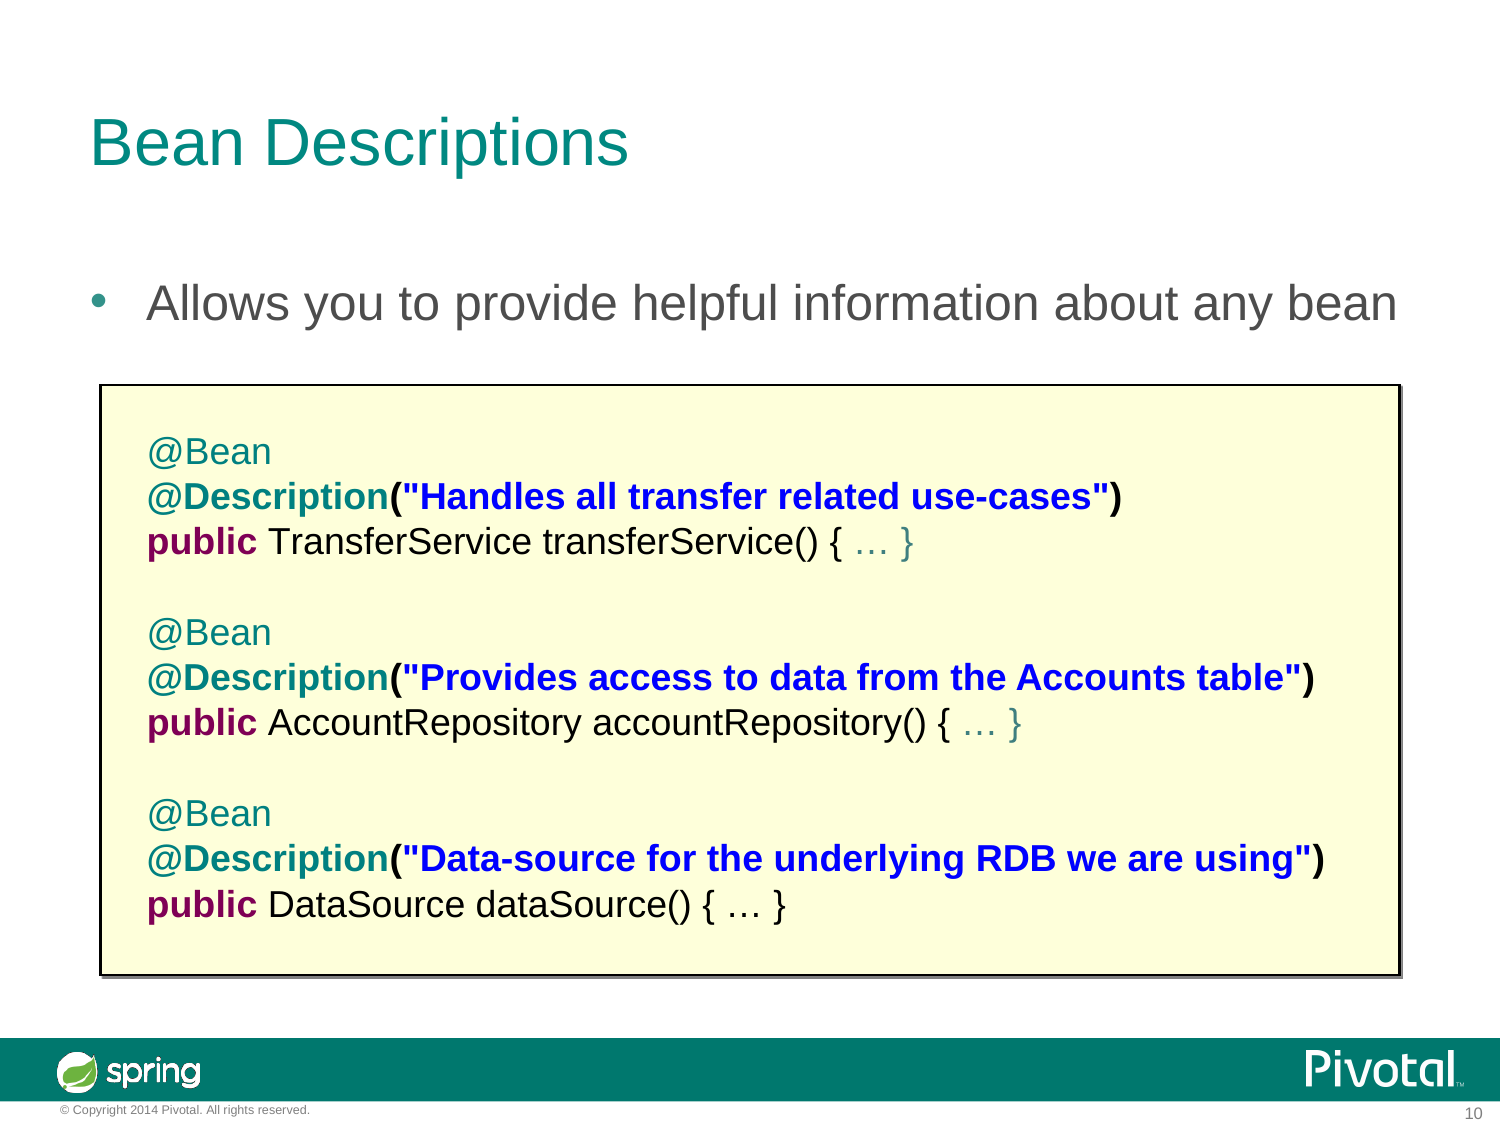

# Bean Descriptions
Allows you to provide helpful information about any bean
 @Bean
 @Description("Handles all transfer related use-cases")
 public TransferService transferService() { … }
 @Bean
 @Description("Provides access to data from the Accounts table")
 public AccountRepository accountRepository() { … }
 @Bean
 @Description("Data-source for the underlying RDB we are using")
 public DataSource dataSource() { … }